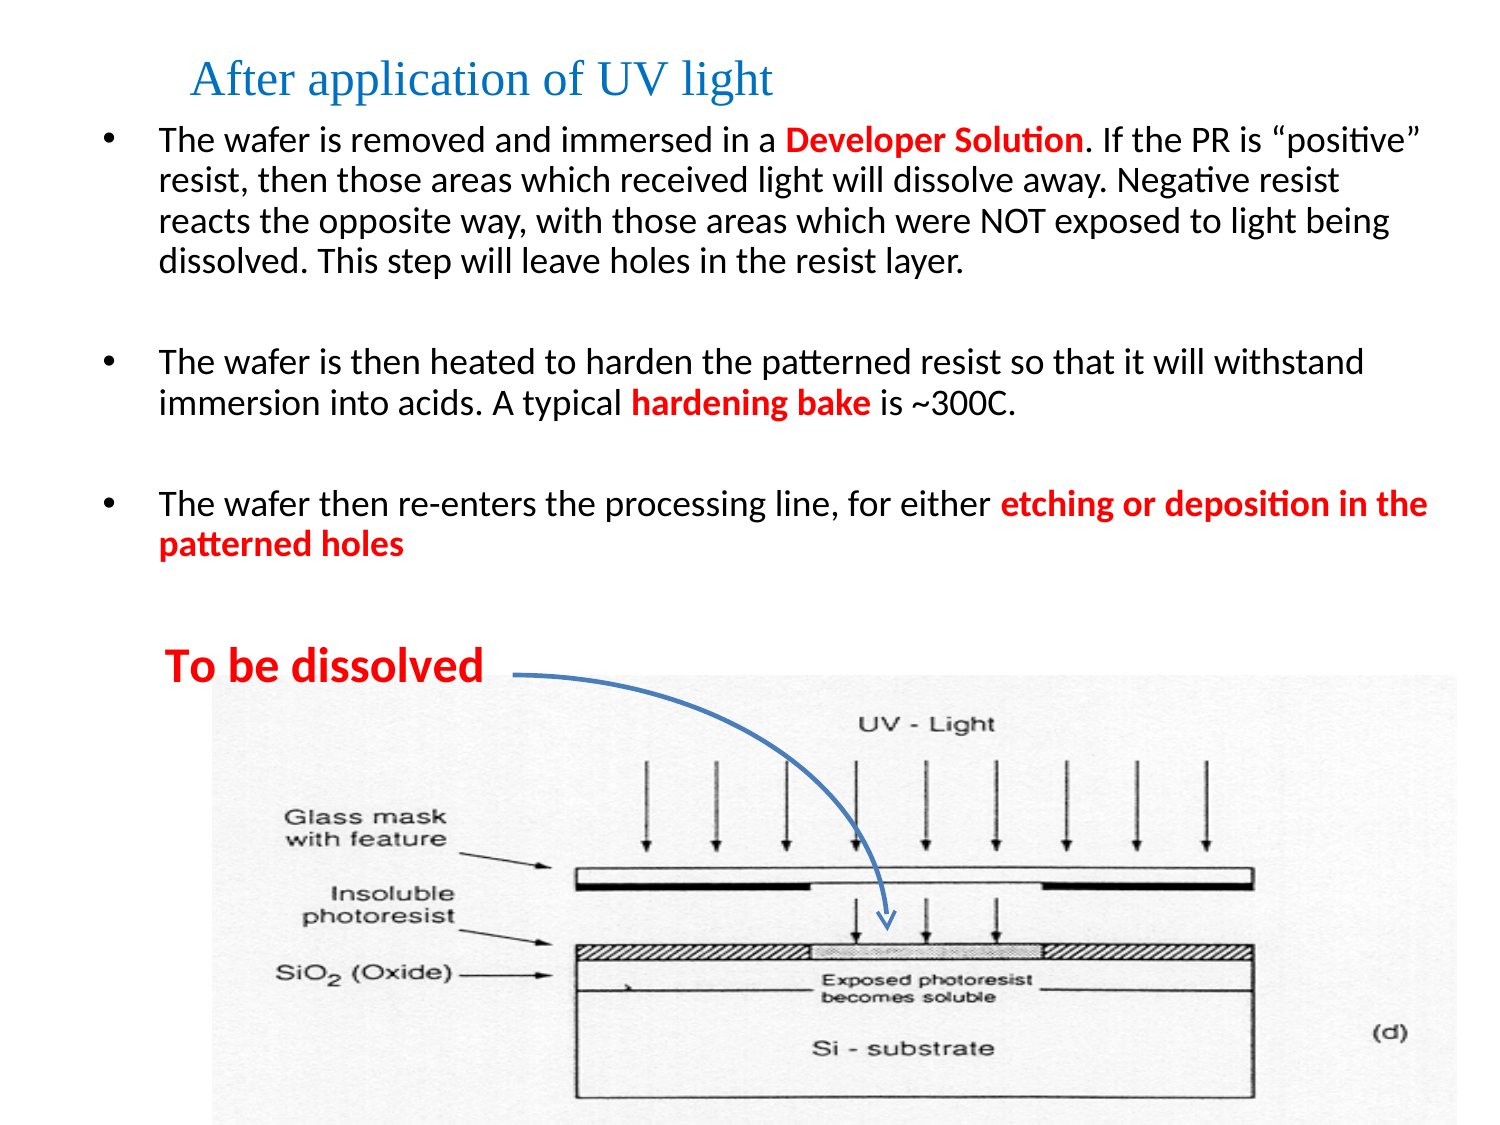

After application of UV light
# The wafer is removed and immersed in a Developer Solution. If the PR is “positive” resist, then those areas which received light will dissolve away. Negative resist reacts the opposite way, with those areas which were NOT exposed to light being dissolved. This step will leave holes in the resist layer.
The wafer is then heated to harden the patterned resist so that it will withstand immersion into acids. A typical hardening bake is ~300C.
The wafer then re-enters the processing line, for either etching or deposition in the patterned holes.
To be dissolved